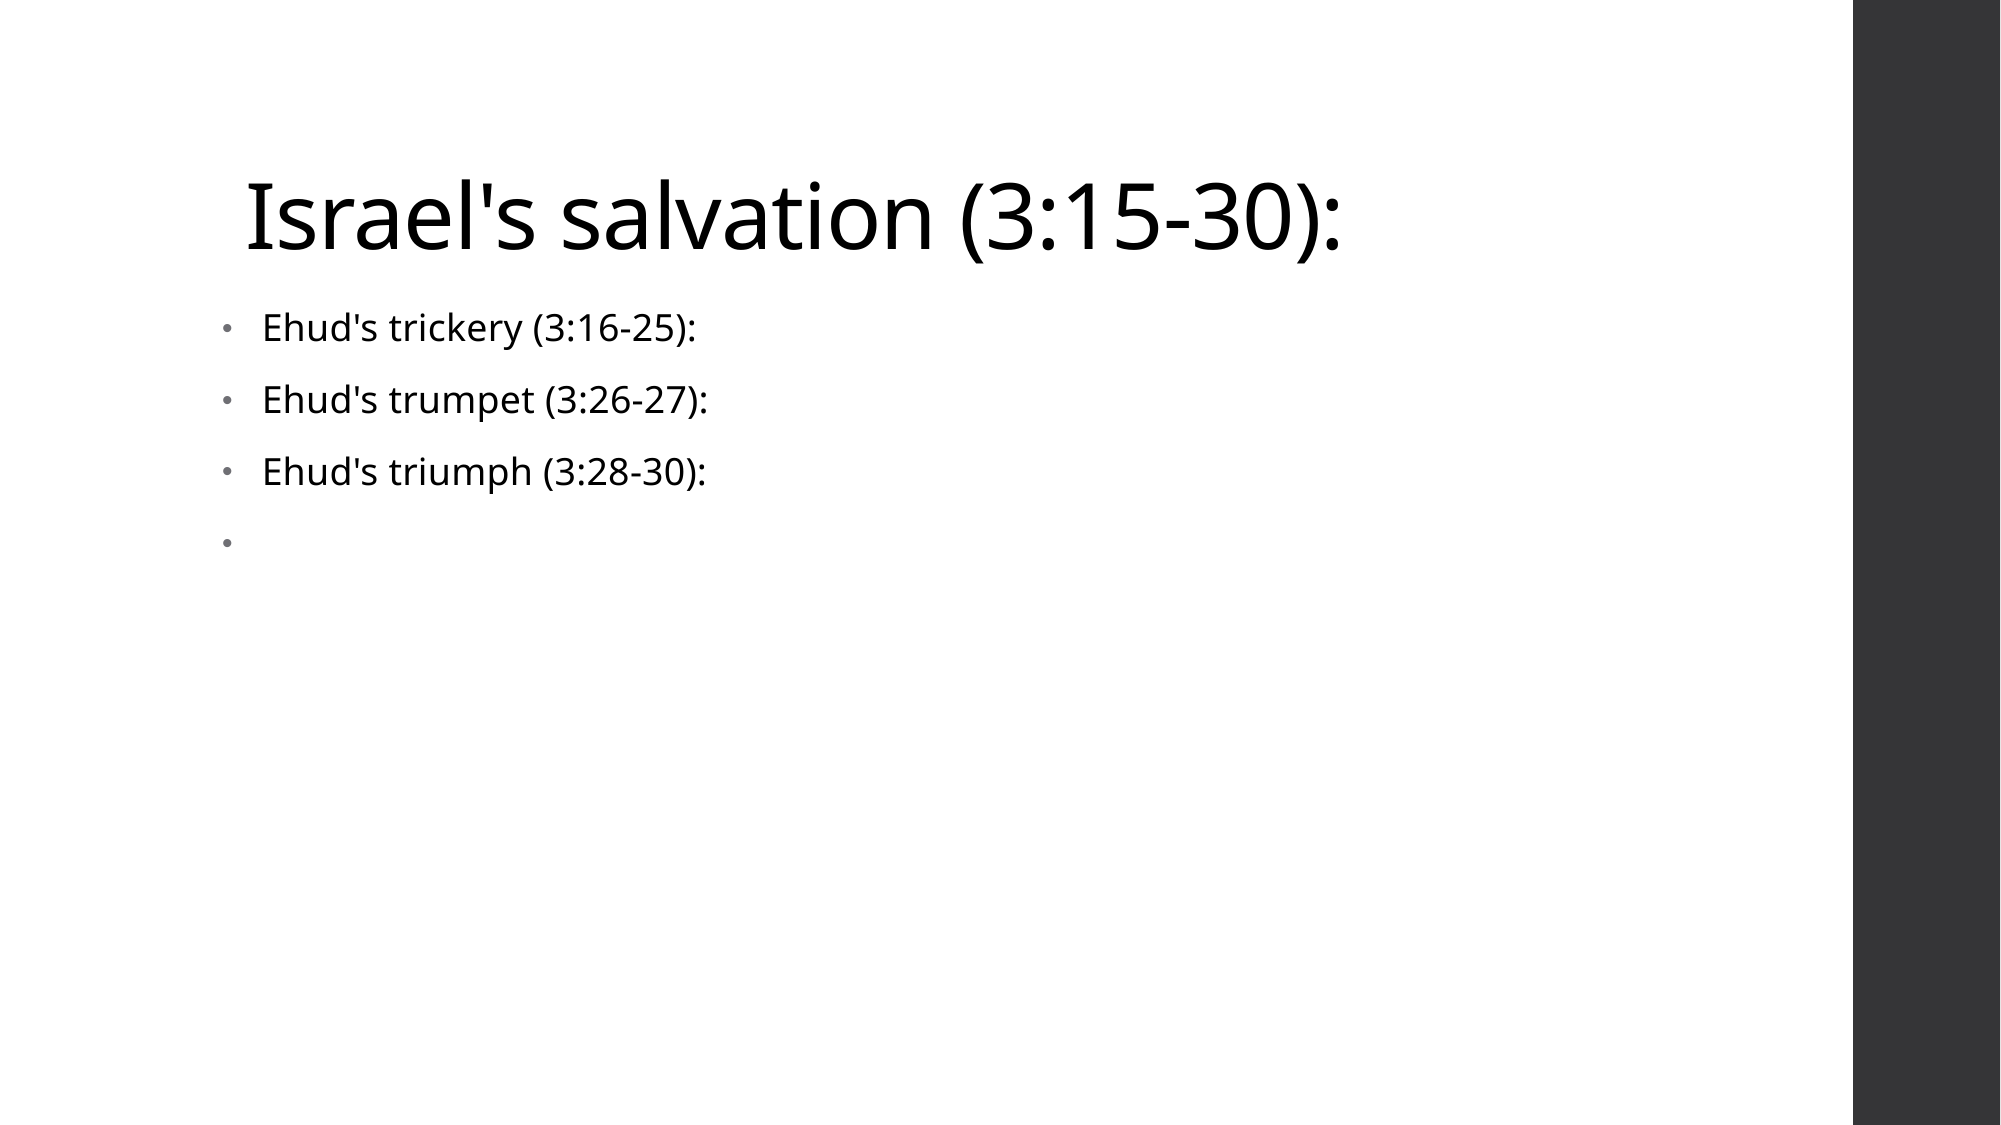

# Israel's salvation (3:15-30):
 Ehud's trickery (3:16-25):
 Ehud's trumpet (3:26-27):
 Ehud's triumph (3:28-30):